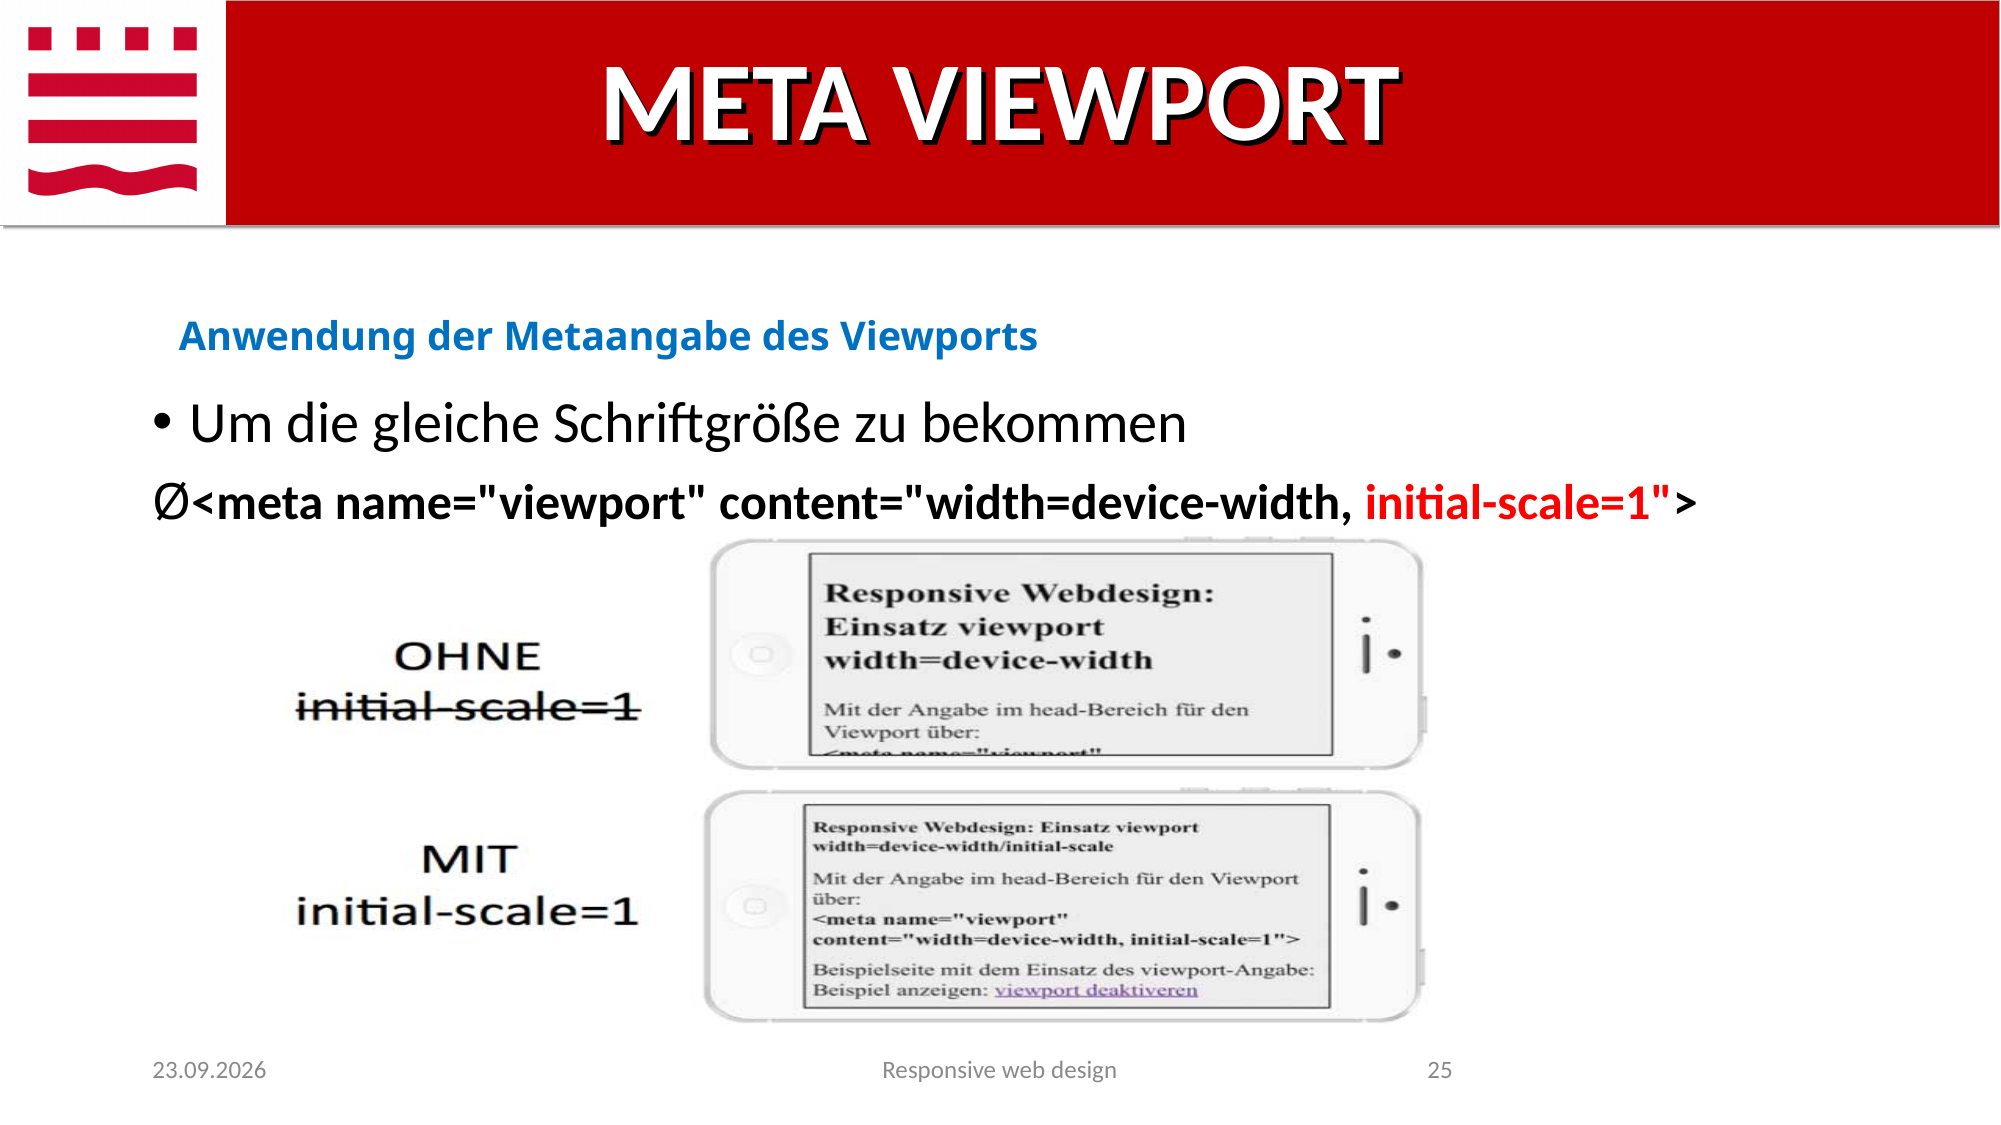

META VIEWPORT
Anwendung der Metaangabe des Viewports
# Um die gleiche Schriftgröße zu bekommen
<meta name="viewport" content="width=device-width, initial-scale=1">
Responsive web design
25